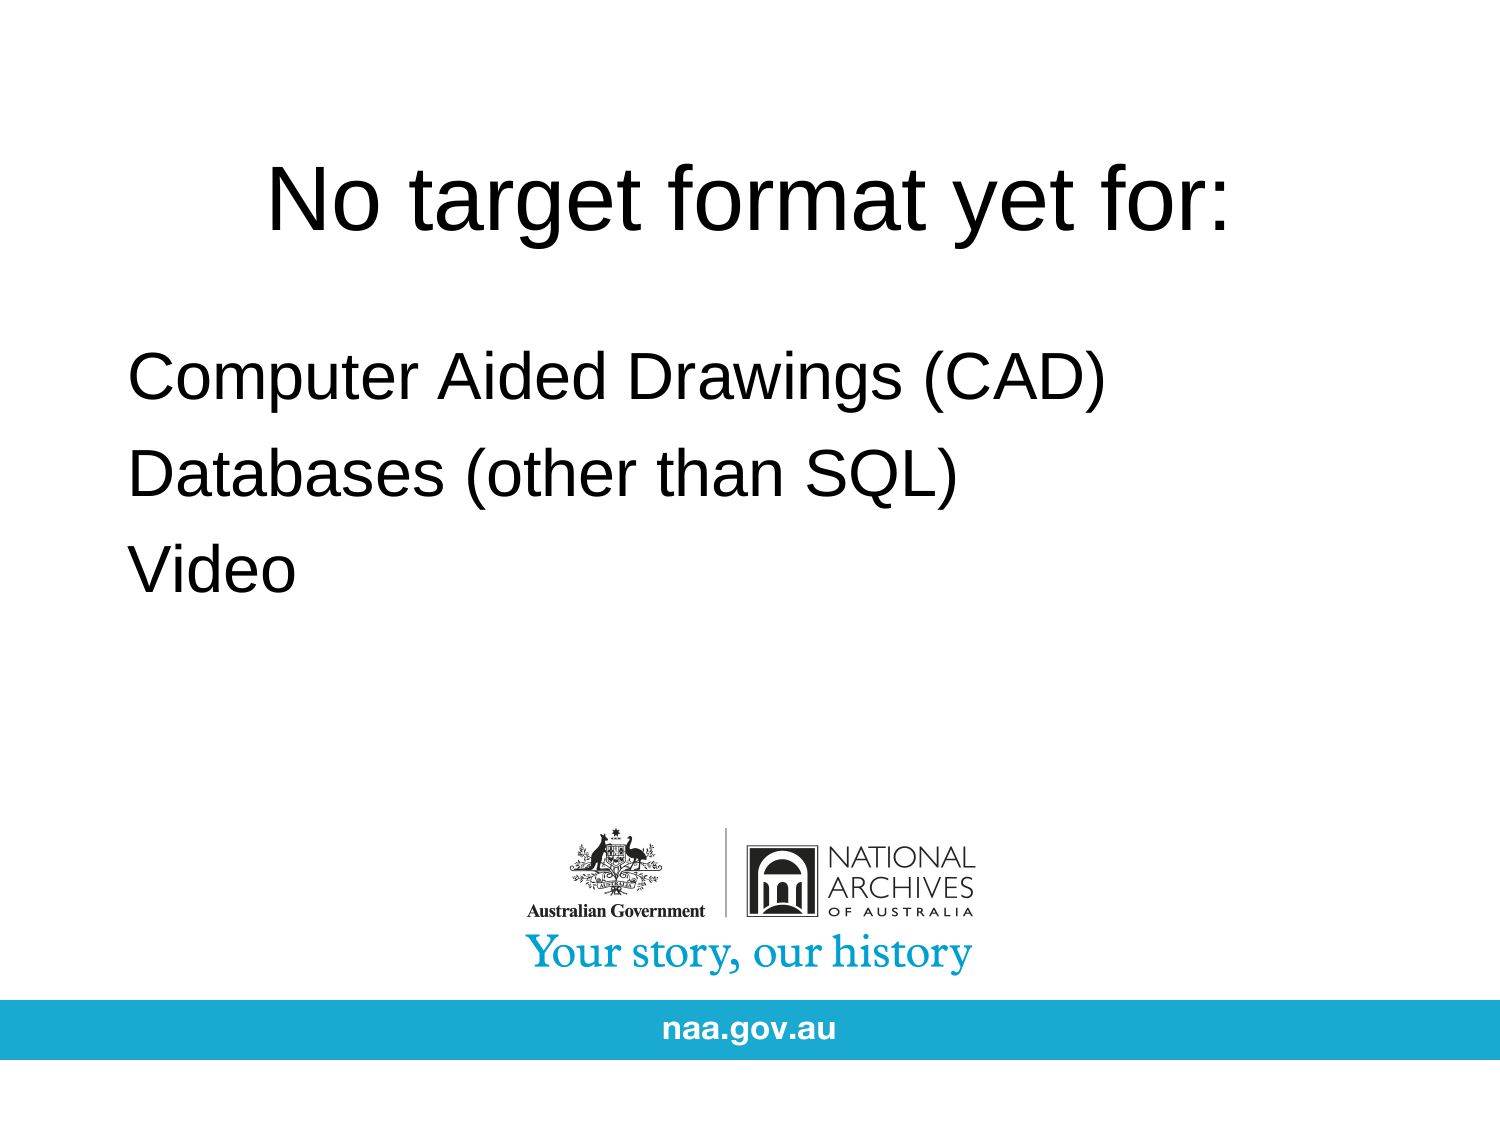

# No target format yet for:
Computer Aided Drawings (CAD)
Databases (other than SQL)
Video